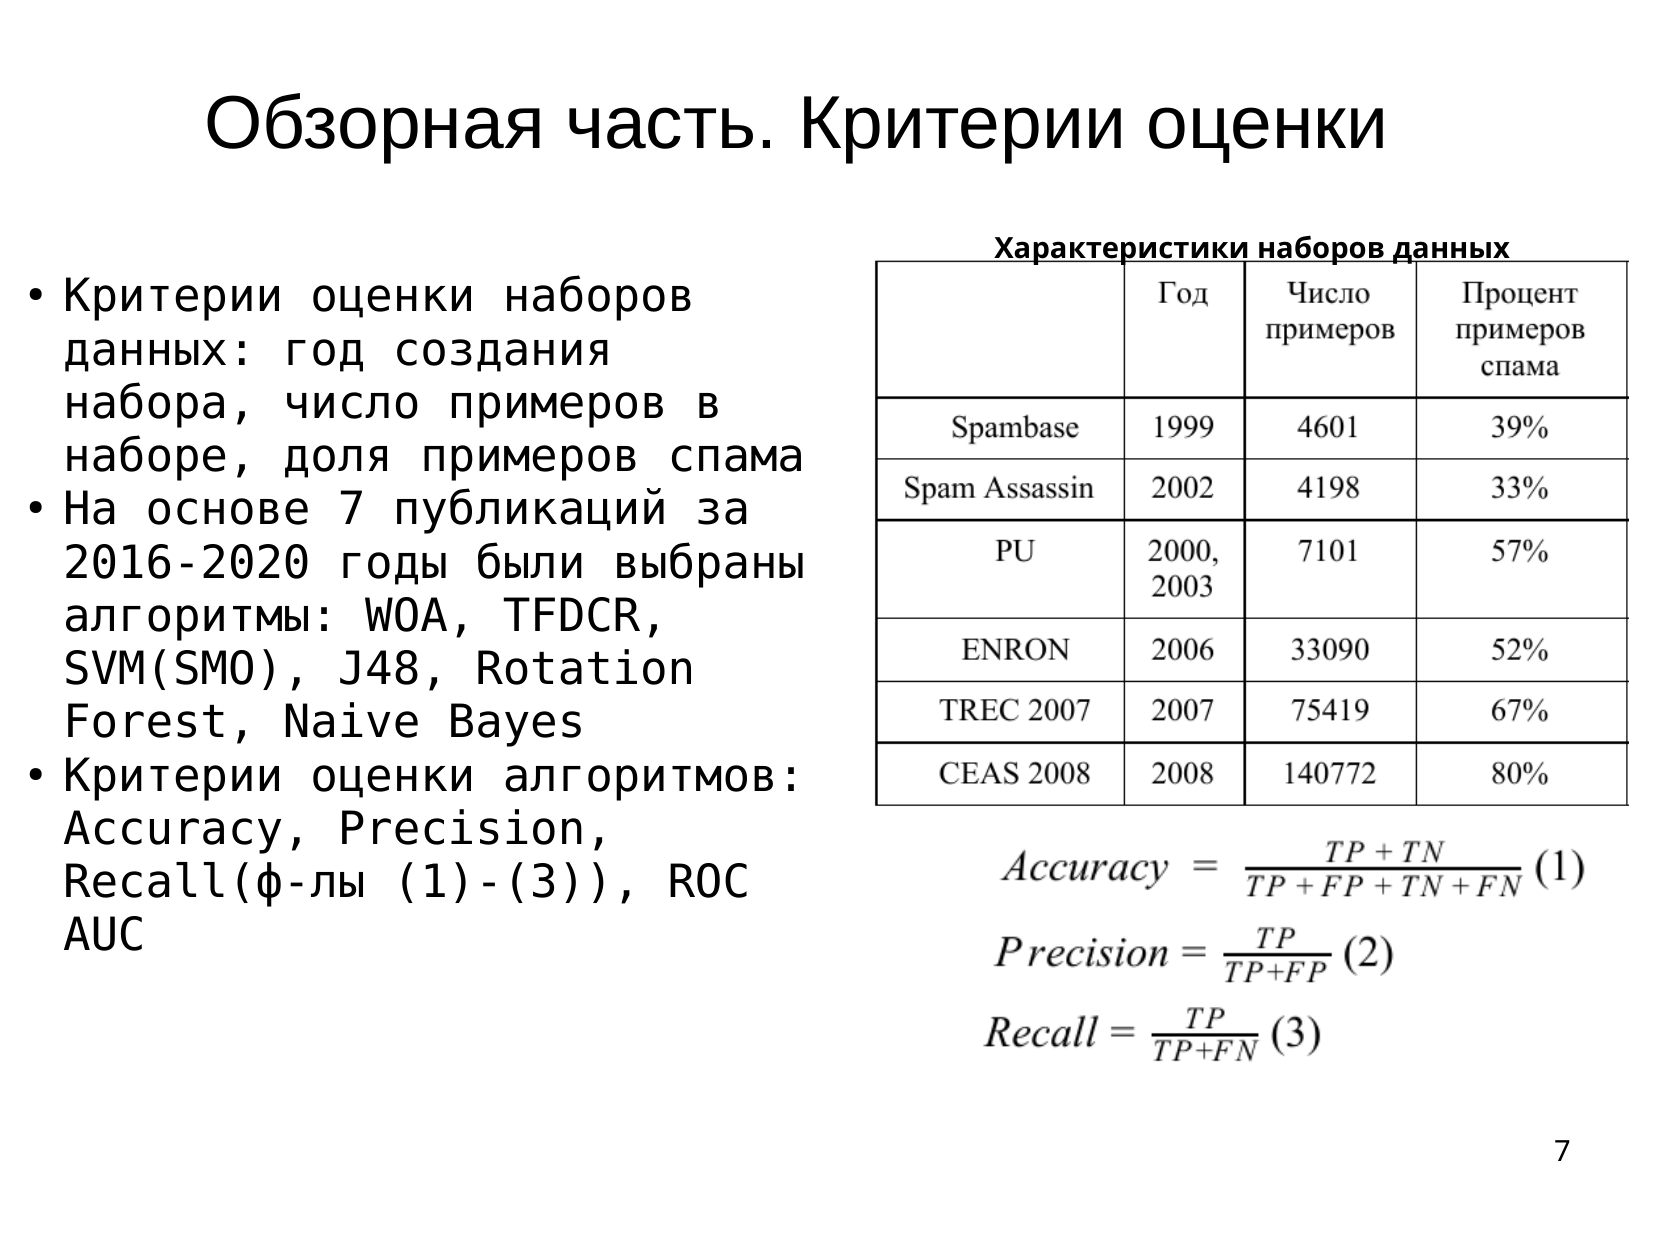

# Обзорная часть. Критерии оценки
Характеристики наборов данных
Критерии оценки наборов данных: год создания набора, число примеров в наборе, доля примеров спама
На основе 7 публикаций за 2016-2020 годы были выбраны алгоритмы: WOA, TFDCR, SVM(SMO), J48, Rotation Forest, Naive Bayes
Критерии оценки алгоритмов: Accuracy, Precision, Recall(ф-лы (1)-(3)), ROC AUC
7